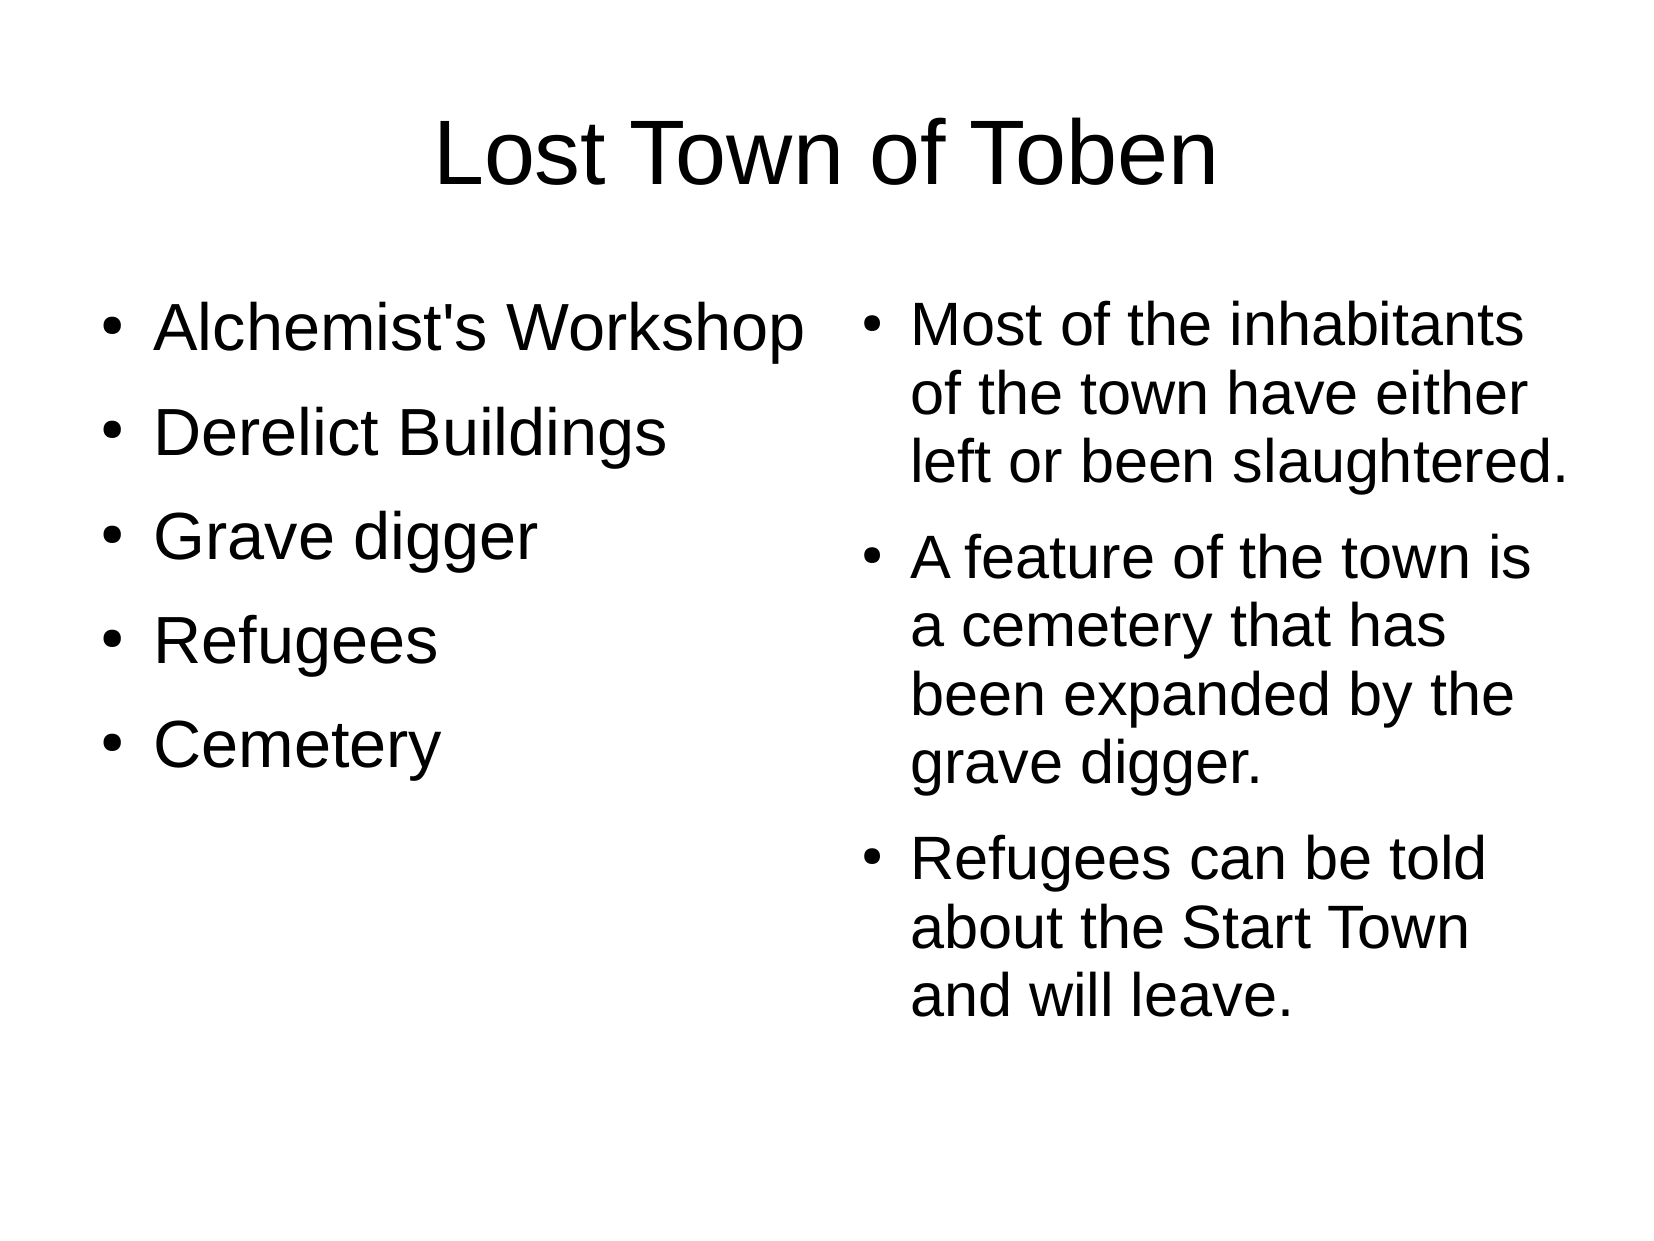

# Lost Town of Toben
Alchemist's Workshop
Derelict Buildings
Grave digger
Refugees
Cemetery
Most of the inhabitants of the town have either left or been slaughtered.
A feature of the town is a cemetery that has been expanded by the grave digger.
Refugees can be told about the Start Town and will leave.